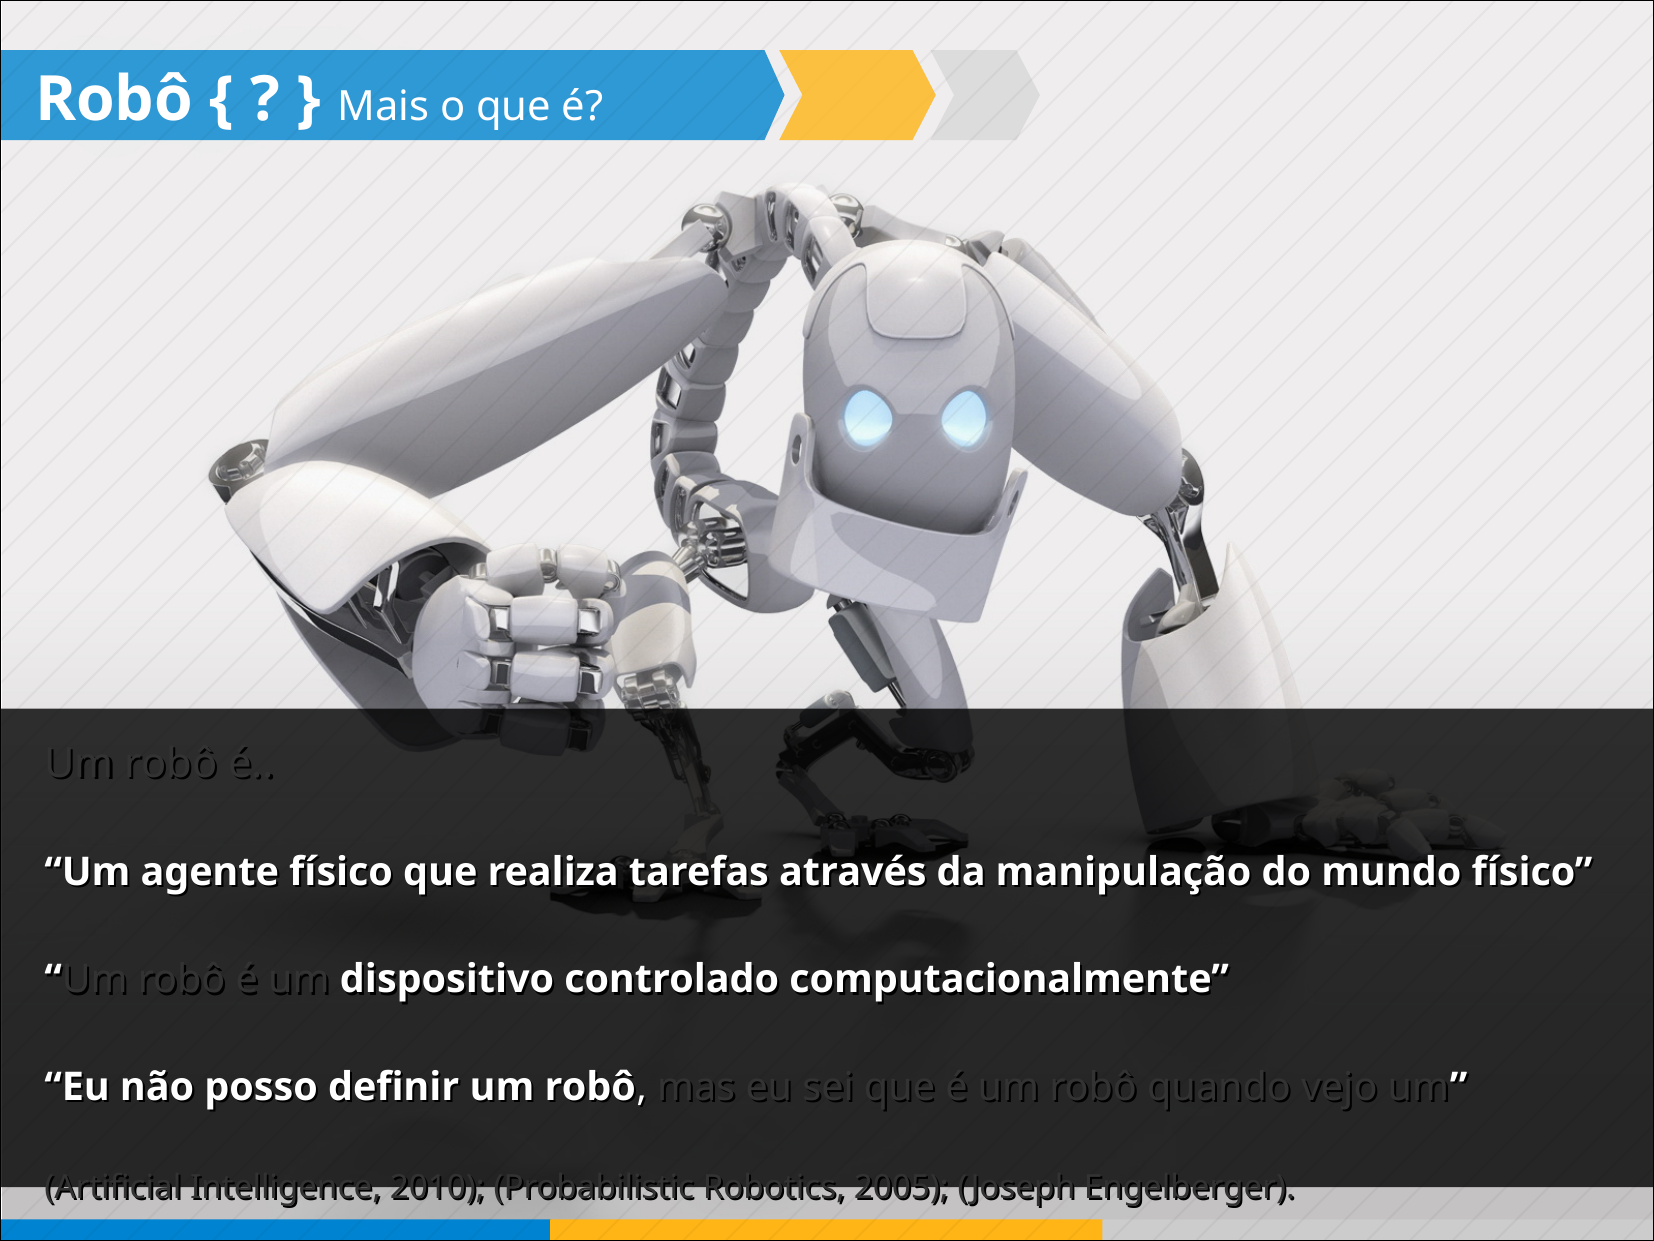

Robô { ? } Mais o que é?
Um robô é..
“Um agente físico que realiza tarefas através da manipulação do mundo físico”
“Um robô é um dispositivo controlado computacionalmente”
“Eu não posso definir um robô, mas eu sei que é um robô quando vejo um”
(Artificial Intelligence, 2010); (Probabilistic Robotics, 2005); (Joseph Engelberger).